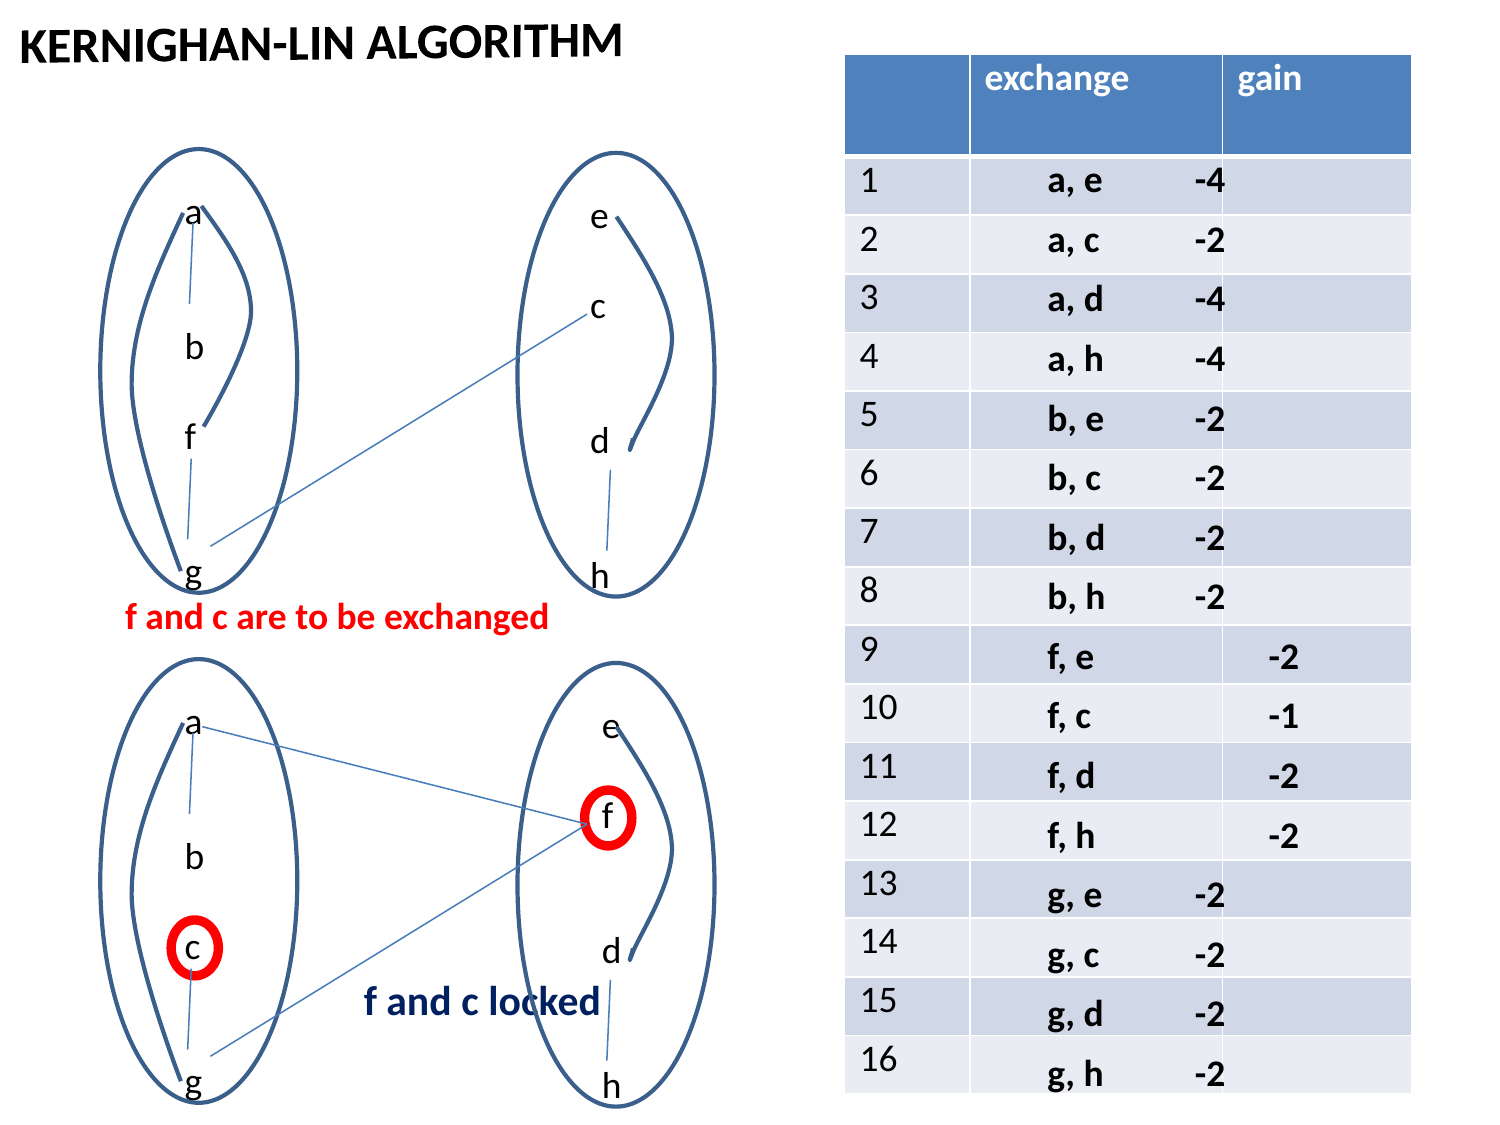

KERNIGHAN-LIN ALGORITHM
| | exchange | gain |
| --- | --- | --- |
| 1 | | |
| 2 | | |
| 3 | | |
| 4 | | |
| 5 | | |
| 6 | | |
| 7 | | |
| 8 | | |
| 9 | | |
| 10 | | |
| 11 | | |
| 12 | | |
| 13 | | |
| 14 | | |
| 15 | | |
| 16 | | |
a, e		-4
a, c		-2
a, d		-4
a, h		-4
b, e		-2
b, c		-2
b, d		-2
b, h		-2
f, e			-2
f, c			-1
f, d			-2
f, h			-2
g, e		-2
g, c		-2
g, d		-2
g, h		-2
a
b
f
g
e
c
d
h
f and c are to be exchanged
a
b
c
g
e
f
d
h
f and c locked